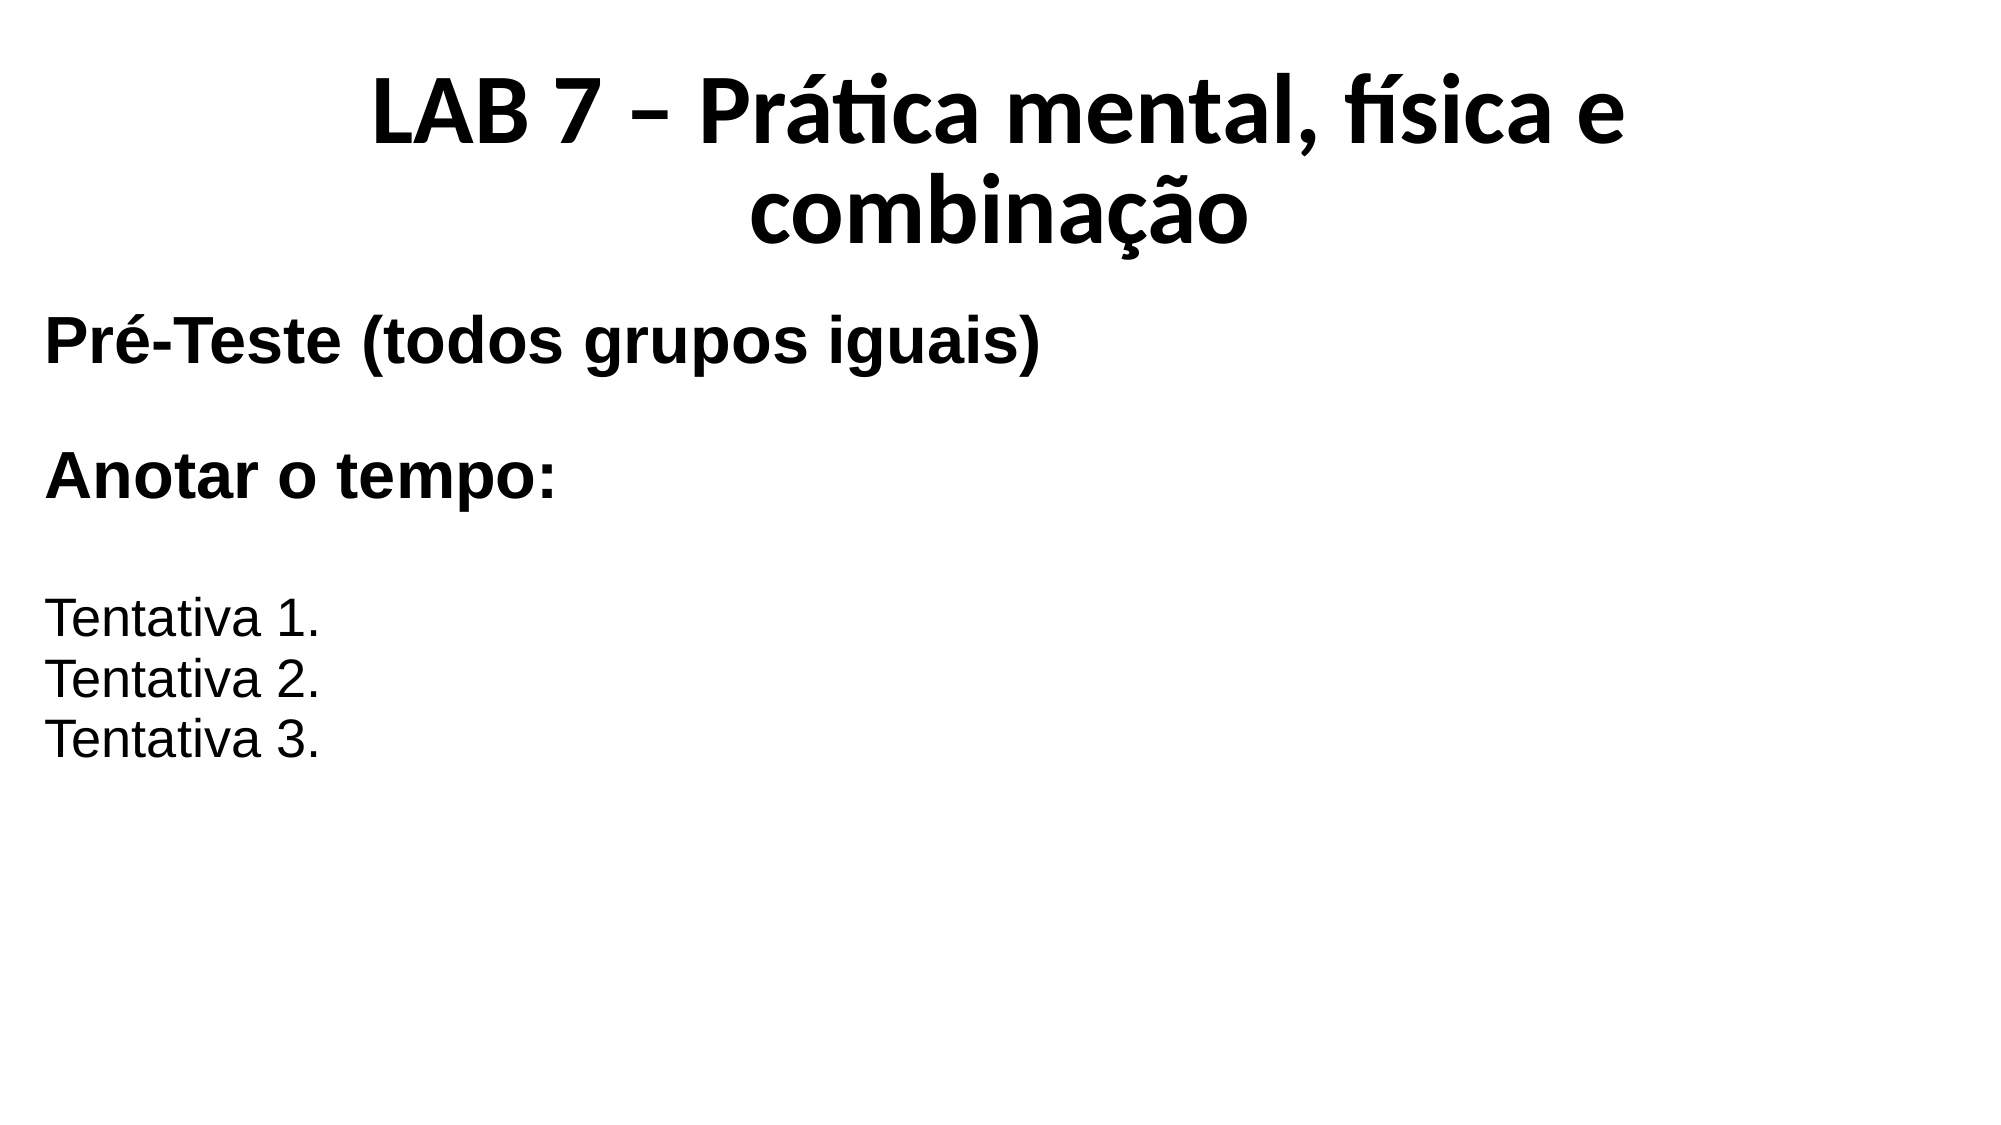

# LAB 7 – Prática mental, física e combinação
Pré-Teste (todos grupos iguais)
Anotar o tempo:
Tentativa 1.
Tentativa 2.
Tentativa 3.